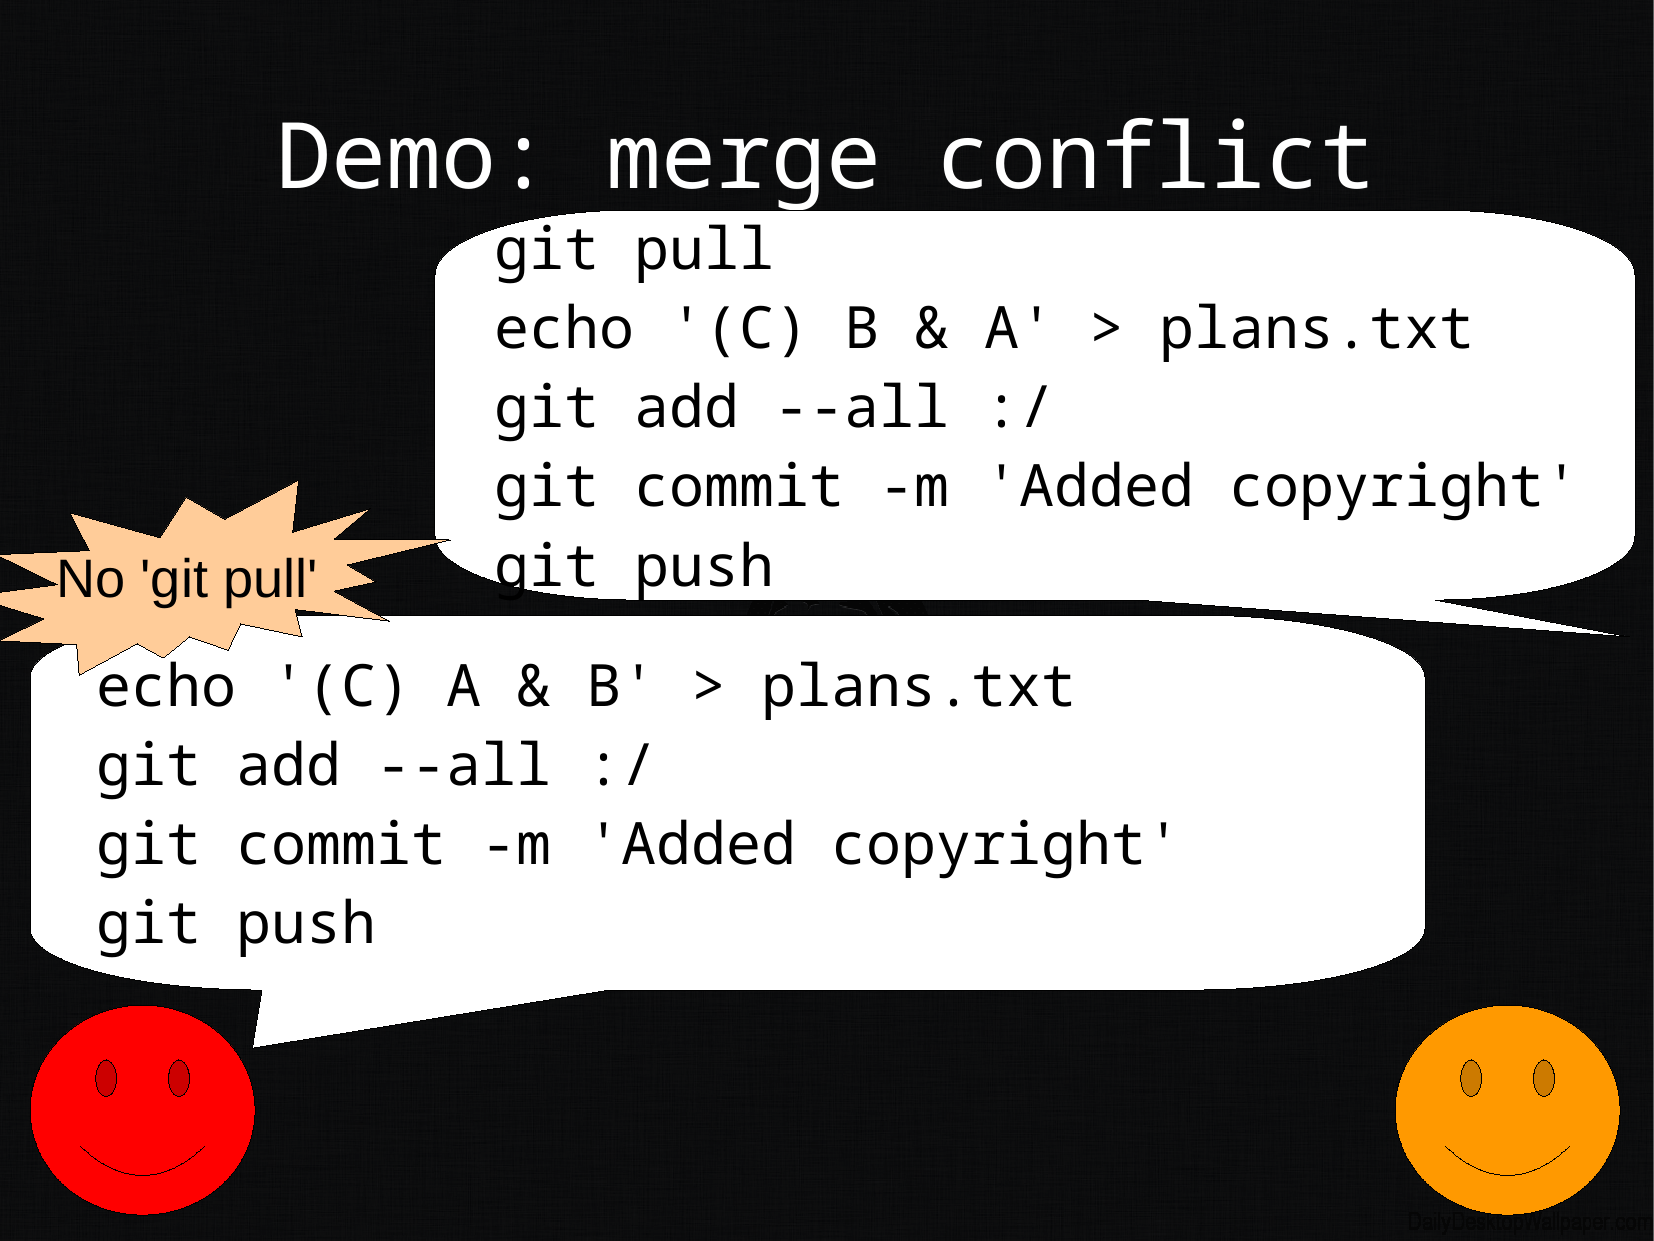

# Demo: merge conflict
git pull
echo '(C) B & A' > plans.txt
git add --all :/
git commit -m 'Added copyright'
git push
No 'git pull'
echo '(C) A & B' > plans.txt
git add --all :/
git commit -m 'Added copyright'
git push